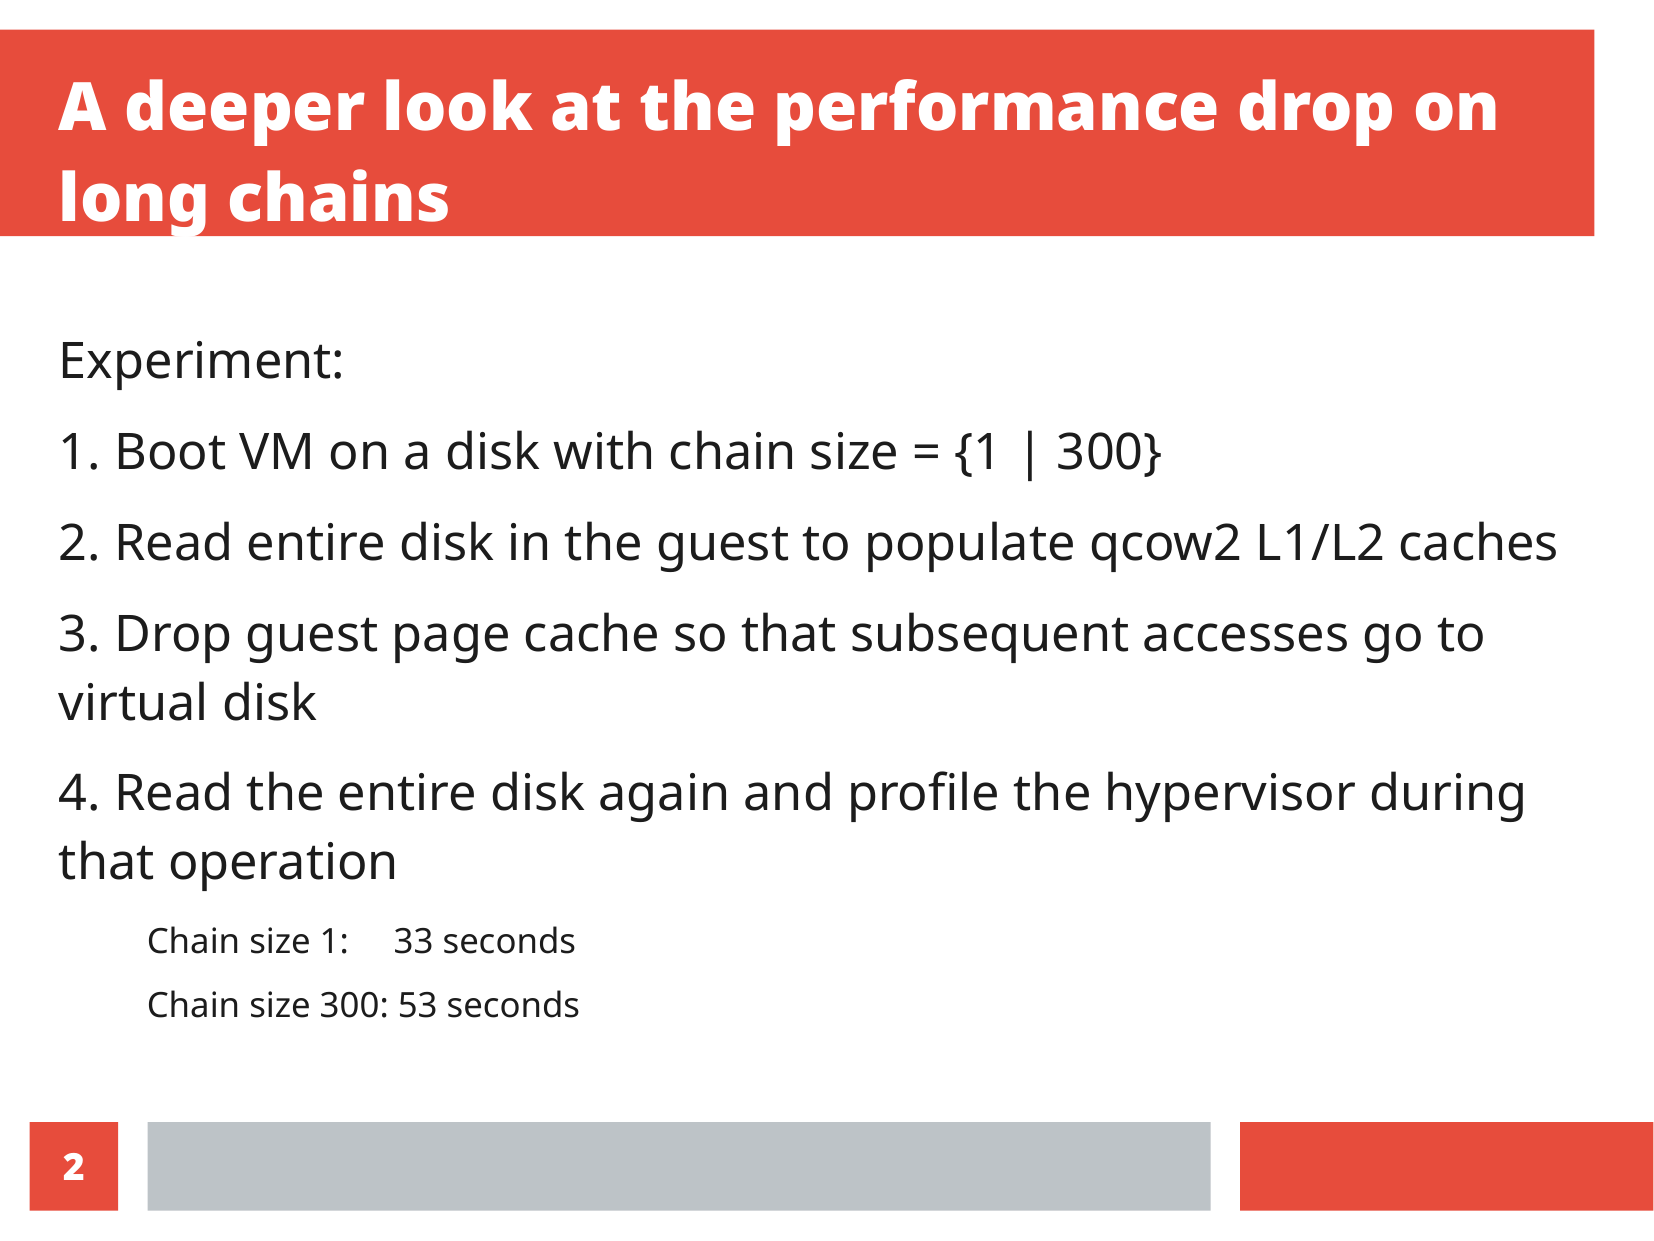

# A deeper look at the performance drop on long chains
Experiment:
1. Boot VM on a disk with chain size = {1 | 300}
2. Read entire disk in the guest to populate qcow2 L1/L2 caches
3. Drop guest page cache so that subsequent accesses go to virtual disk
4. Read the entire disk again and profile the hypervisor during that operation
Chain size 1: 33 seconds
Chain size 300: 53 seconds
2